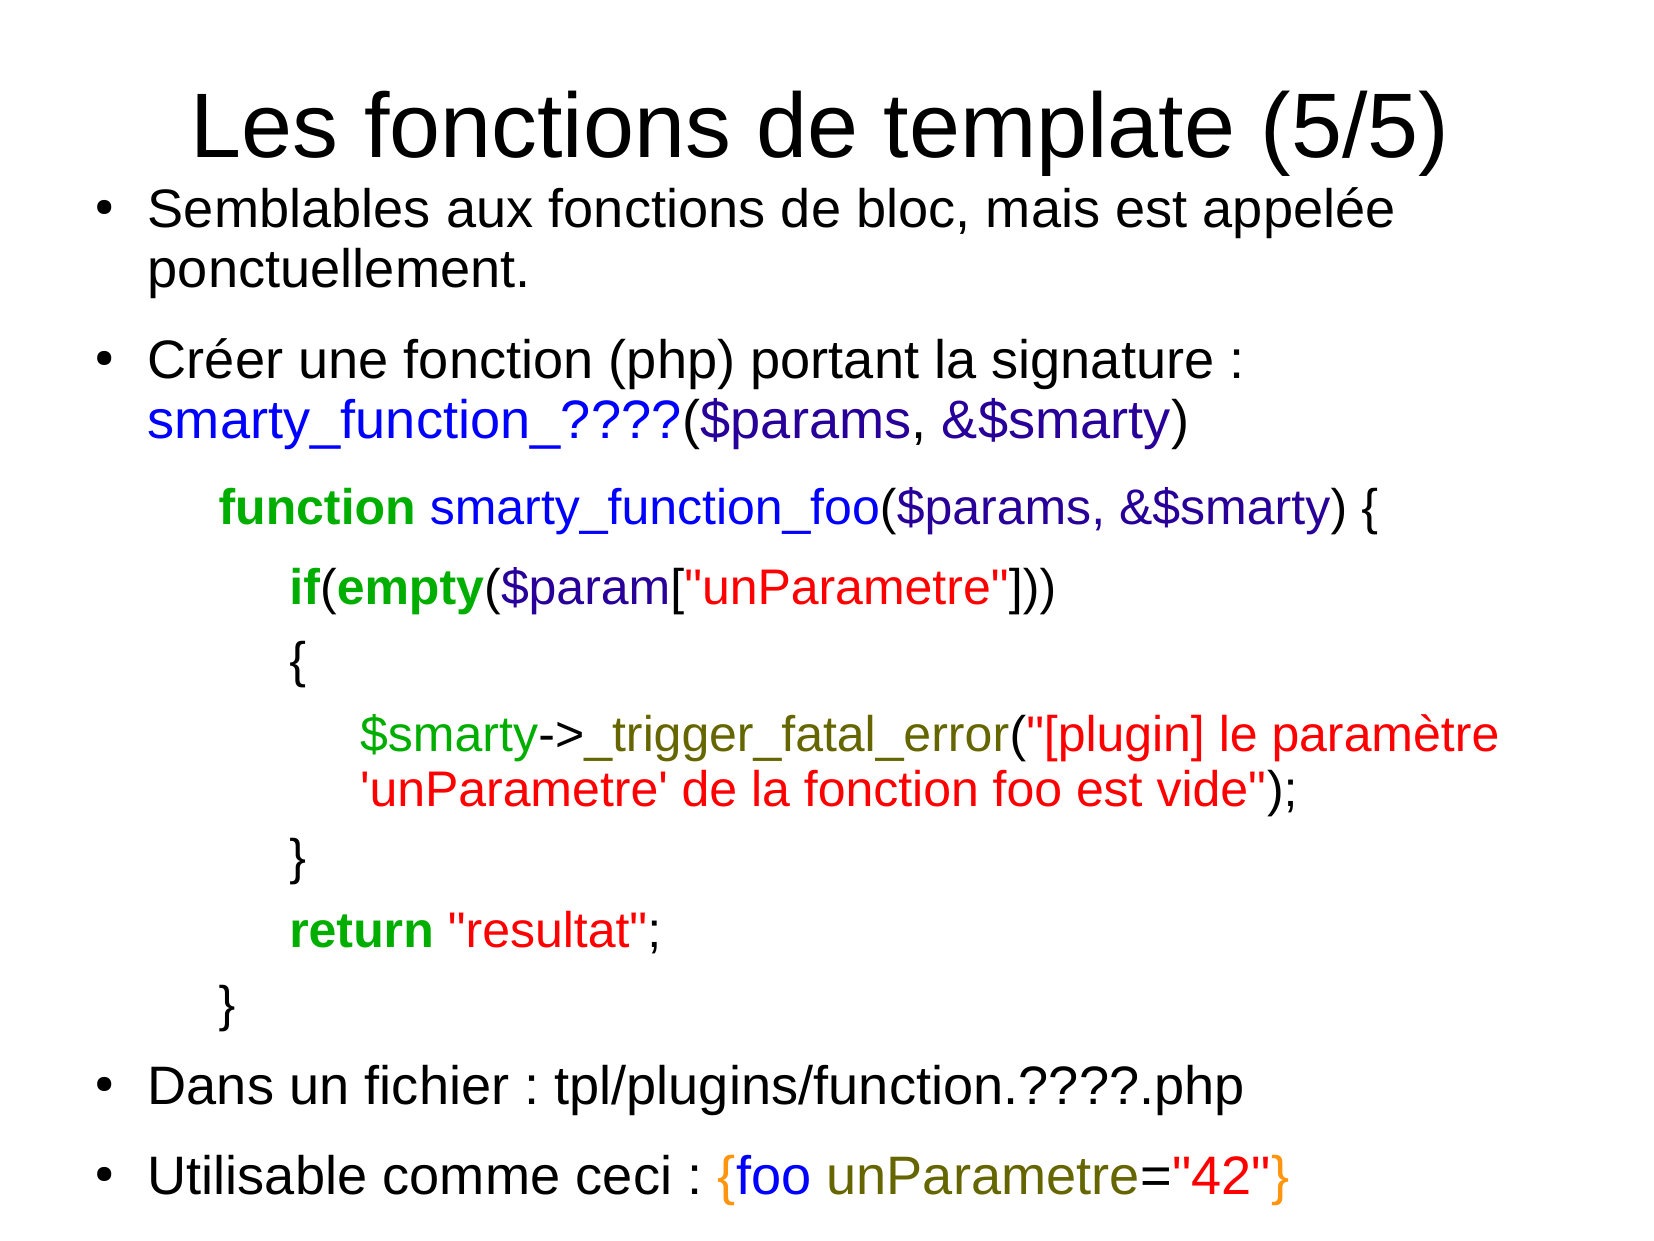

# Les fonctions de template (5/5)
Semblables aux fonctions de bloc, mais est appelée ponctuellement.
Créer une fonction (php) portant la signature : smarty_function_????($params, &$smarty)
function smarty_function_foo($params, &$smarty) {
if(empty($param["unParametre"]))
{
$smarty->_trigger_fatal_error("[plugin] le paramètre 'unParametre' de la fonction foo est vide");
}
return "resultat";
}
Dans un fichier : tpl/plugins/function.????.php
Utilisable comme ceci : {foo unParametre="42"}